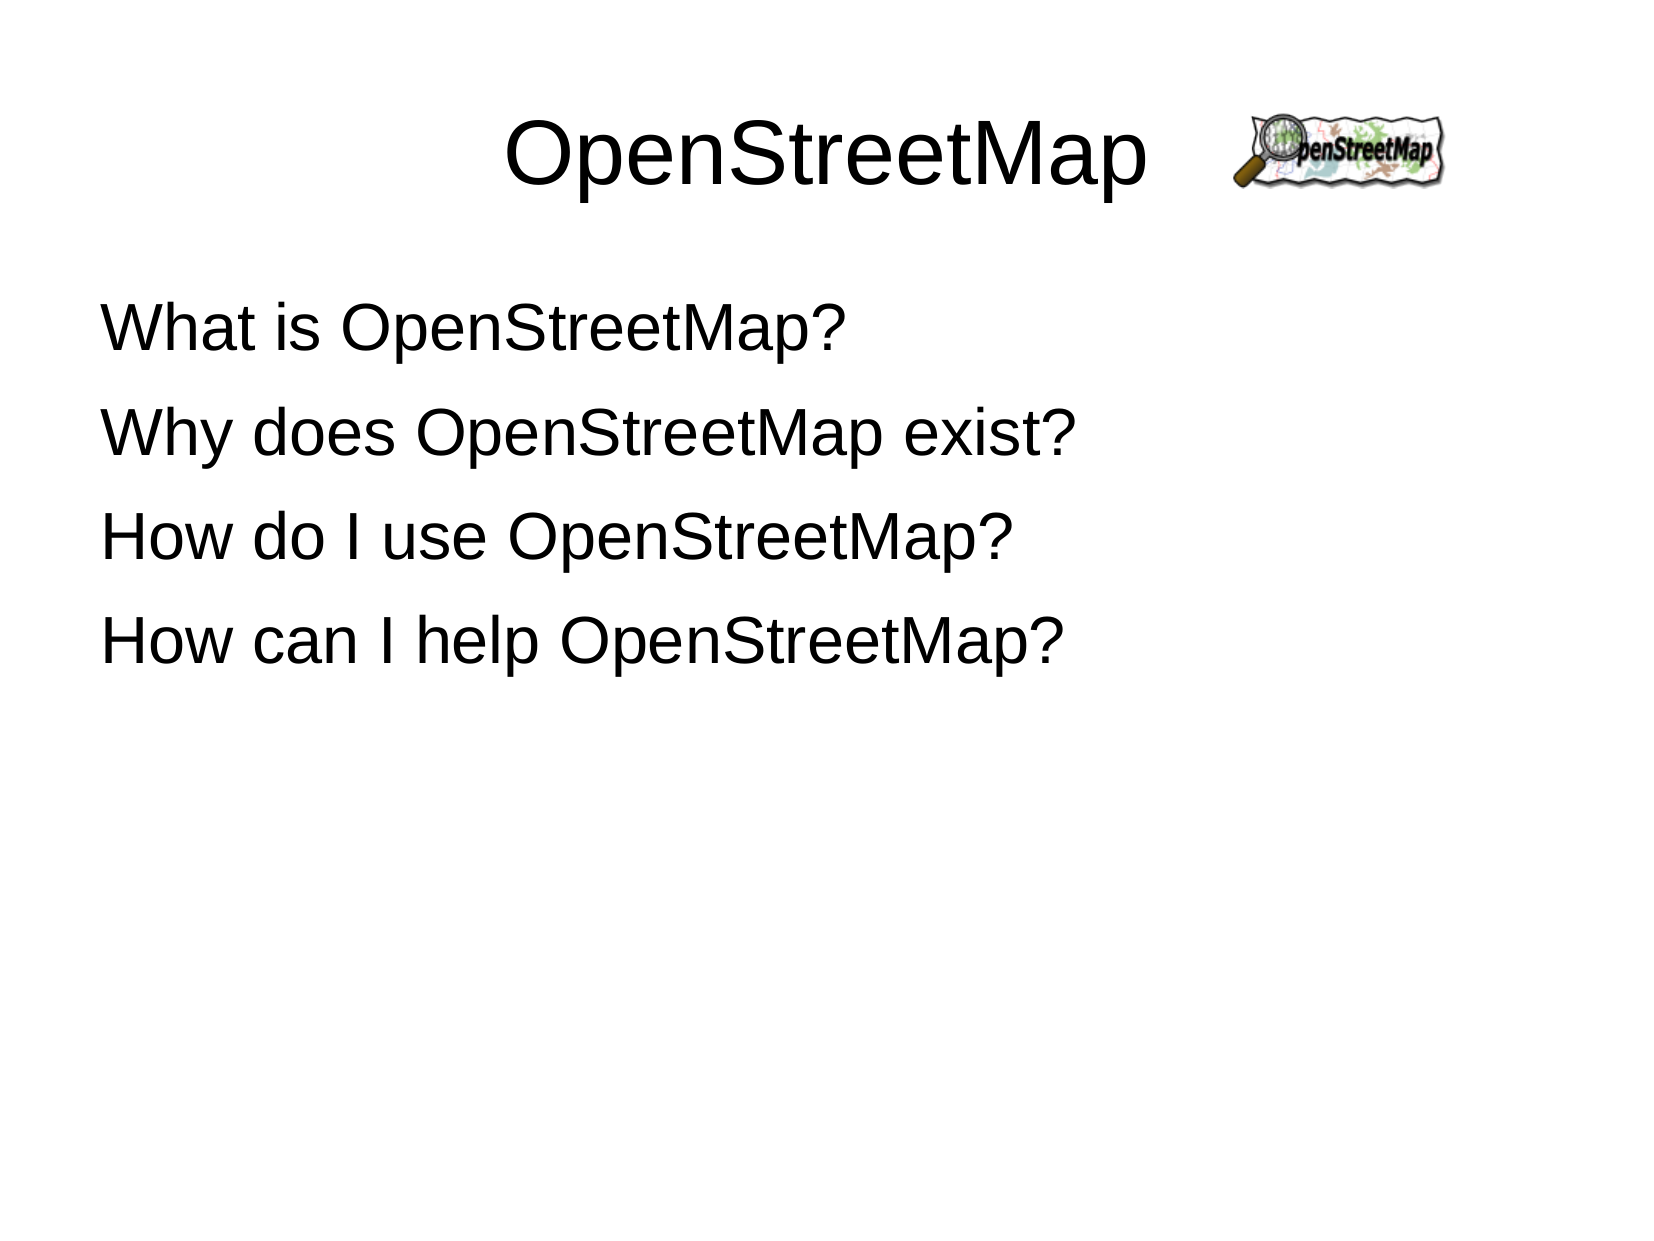

# OpenStreetMap
What is OpenStreetMap?
Why does OpenStreetMap exist?
How do I use OpenStreetMap?
How can I help OpenStreetMap?